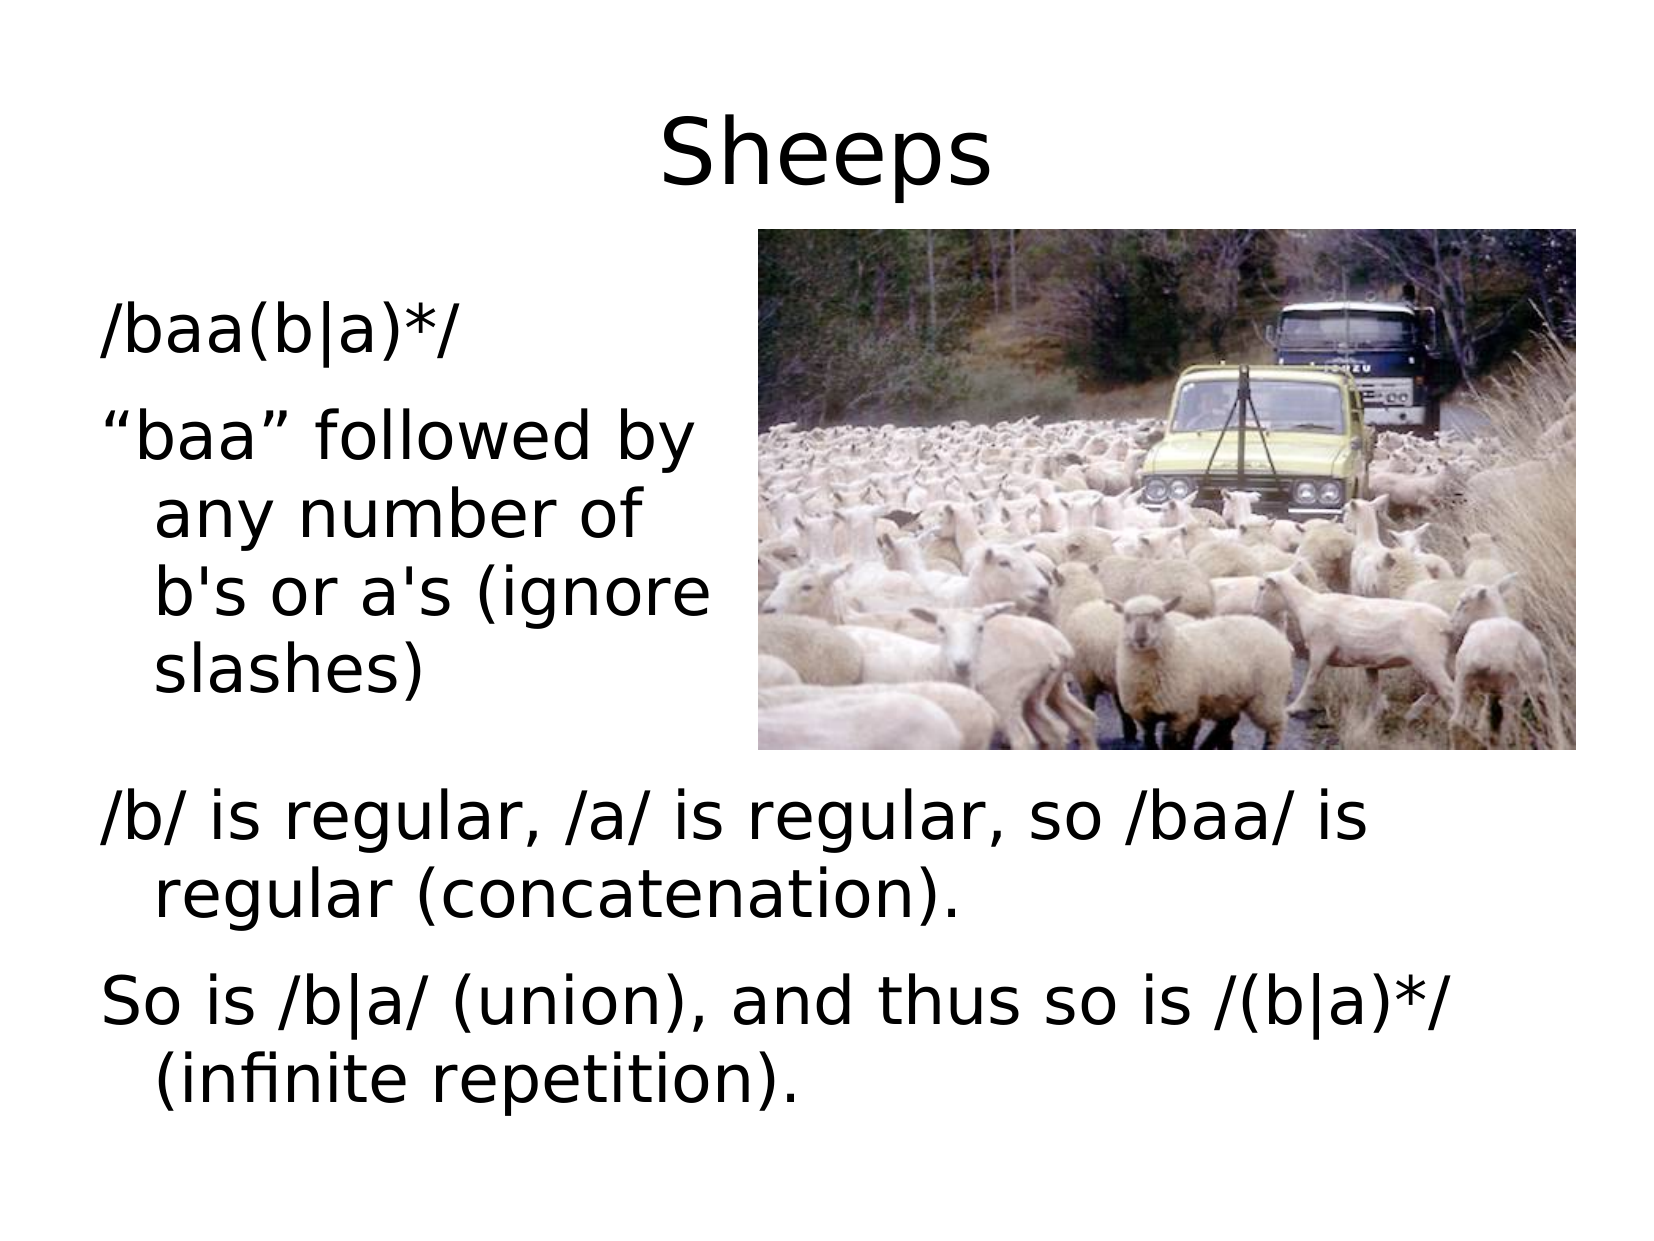

# Sheeps
/baa(b|a)*/
“baa” followed by any number of b's or a's (ignore slashes)
/b/ is regular, /a/ is regular, so /baa/ is regular (concatenation).
So is /b|a/ (union), and thus so is /(b|a)*/ (infinite repetition).